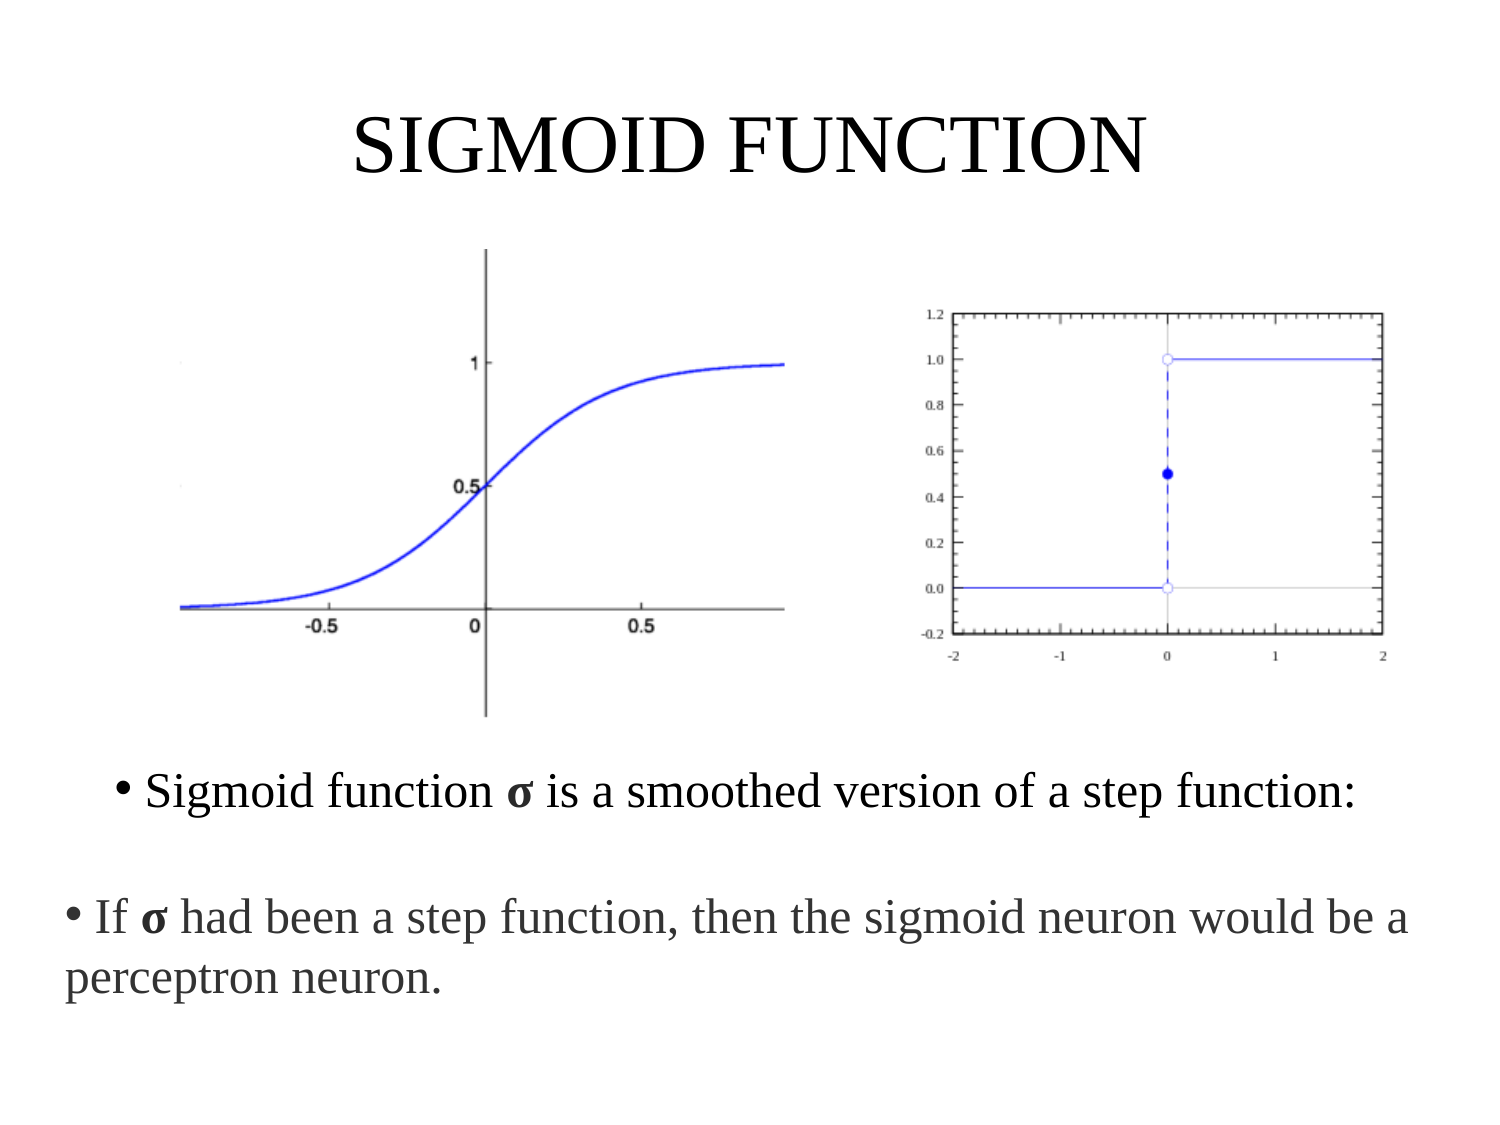

# SIGMOID FUNCTION
 Sigmoid function σ is a smoothed version of a step function:
 If σ had been a step function, then the sigmoid neuron would be a perceptron neuron.